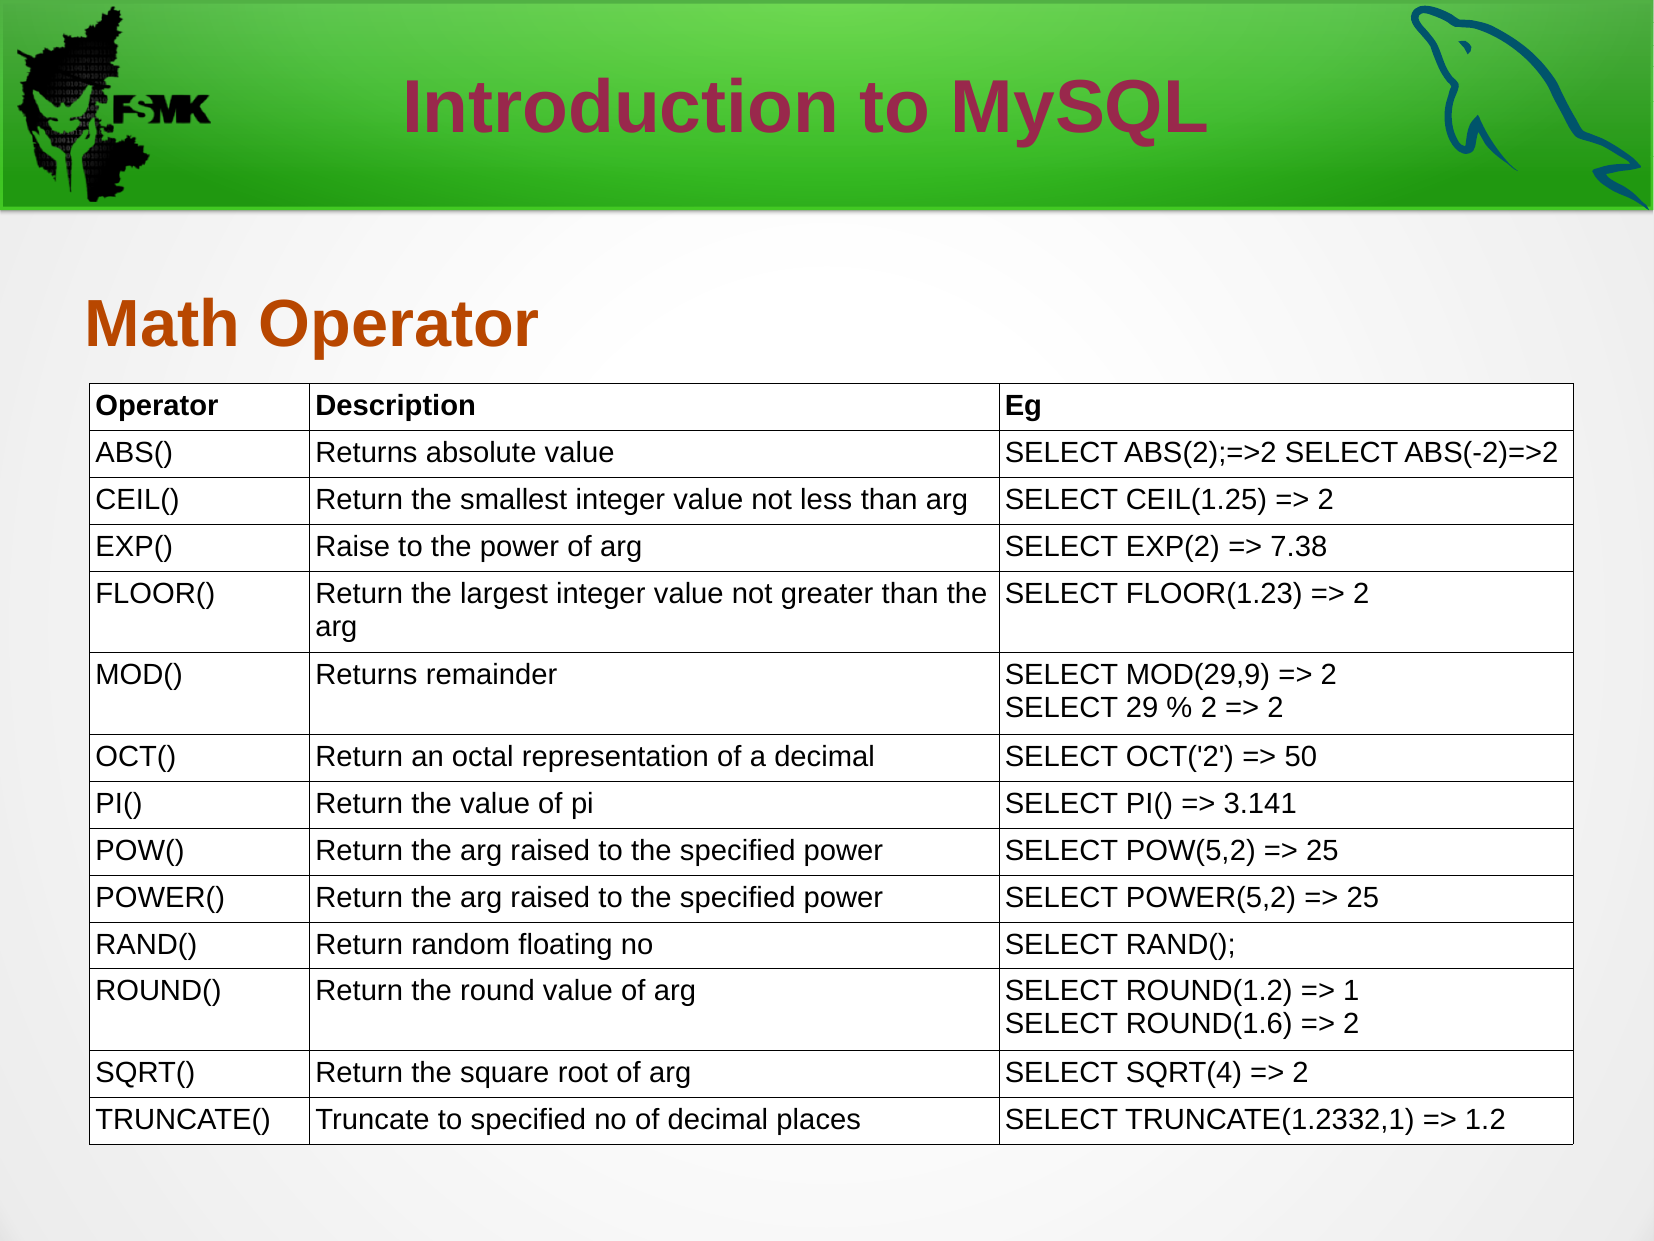

# Introduction to MySQL
Math Operator
| Operator | Description | Eg |
| --- | --- | --- |
| ABS() | Returns absolute value | SELECT ABS(2);=>2 SELECT ABS(-2)=>2 |
| CEIL() | Return the smallest integer value not less than arg | SELECT CEIL(1.25) => 2 |
| EXP() | Raise to the power of arg | SELECT EXP(2) => 7.38 |
| FLOOR() | Return the largest integer value not greater than the arg | SELECT FLOOR(1.23) => 2 |
| MOD() | Returns remainder | SELECT MOD(29,9) => 2 SELECT 29 % 2 => 2 |
| OCT() | Return an octal representation of a decimal | SELECT OCT('2') => 50 |
| PI() | Return the value of pi | SELECT PI() => 3.141 |
| POW() | Return the arg raised to the specified power | SELECT POW(5,2) => 25 |
| POWER() | Return the arg raised to the specified power | SELECT POWER(5,2) => 25 |
| RAND() | Return random floating no | SELECT RAND(); |
| ROUND() | Return the round value of arg | SELECT ROUND(1.2) => 1 SELECT ROUND(1.6) => 2 |
| SQRT() | Return the square root of arg | SELECT SQRT(4) => 2 |
| TRUNCATE() | Truncate to specified no of decimal places | SELECT TRUNCATE(1.2332,1) => 1.2 |